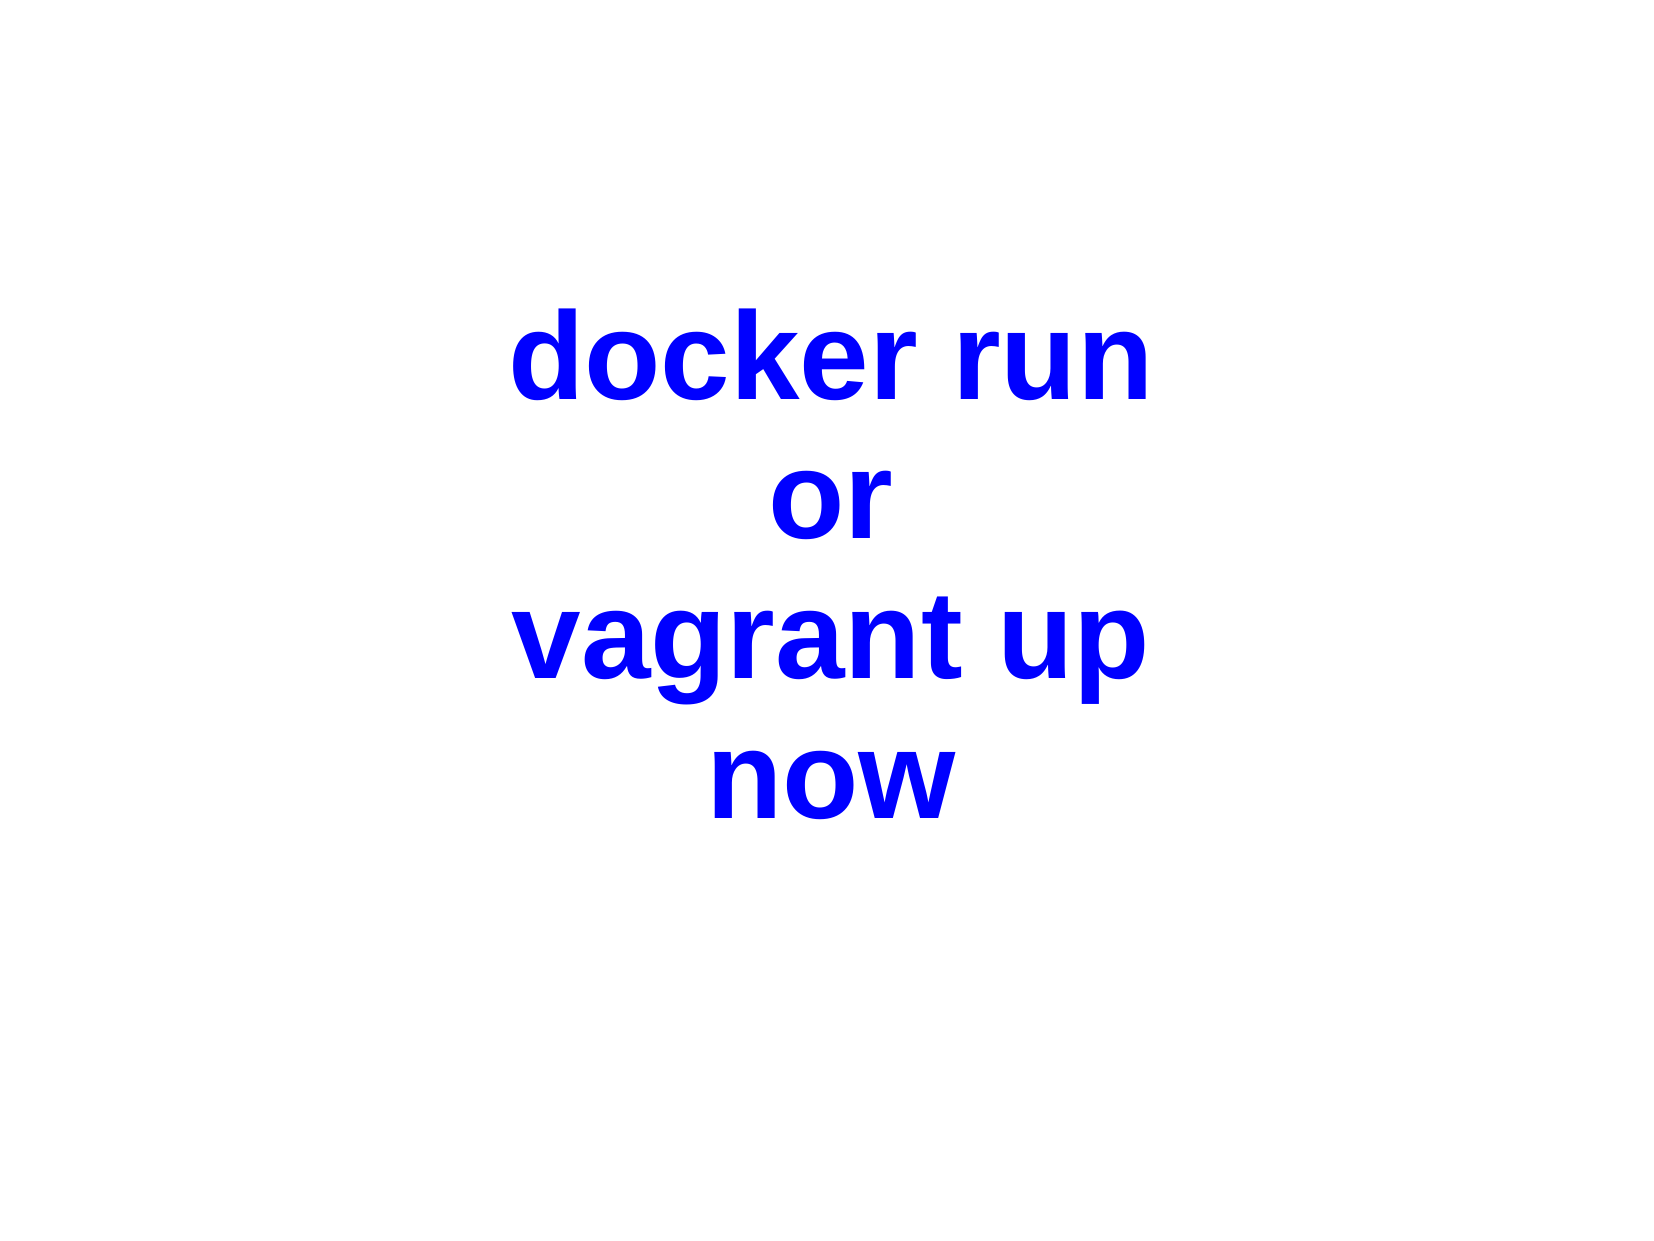

# docker run or vagrant up now